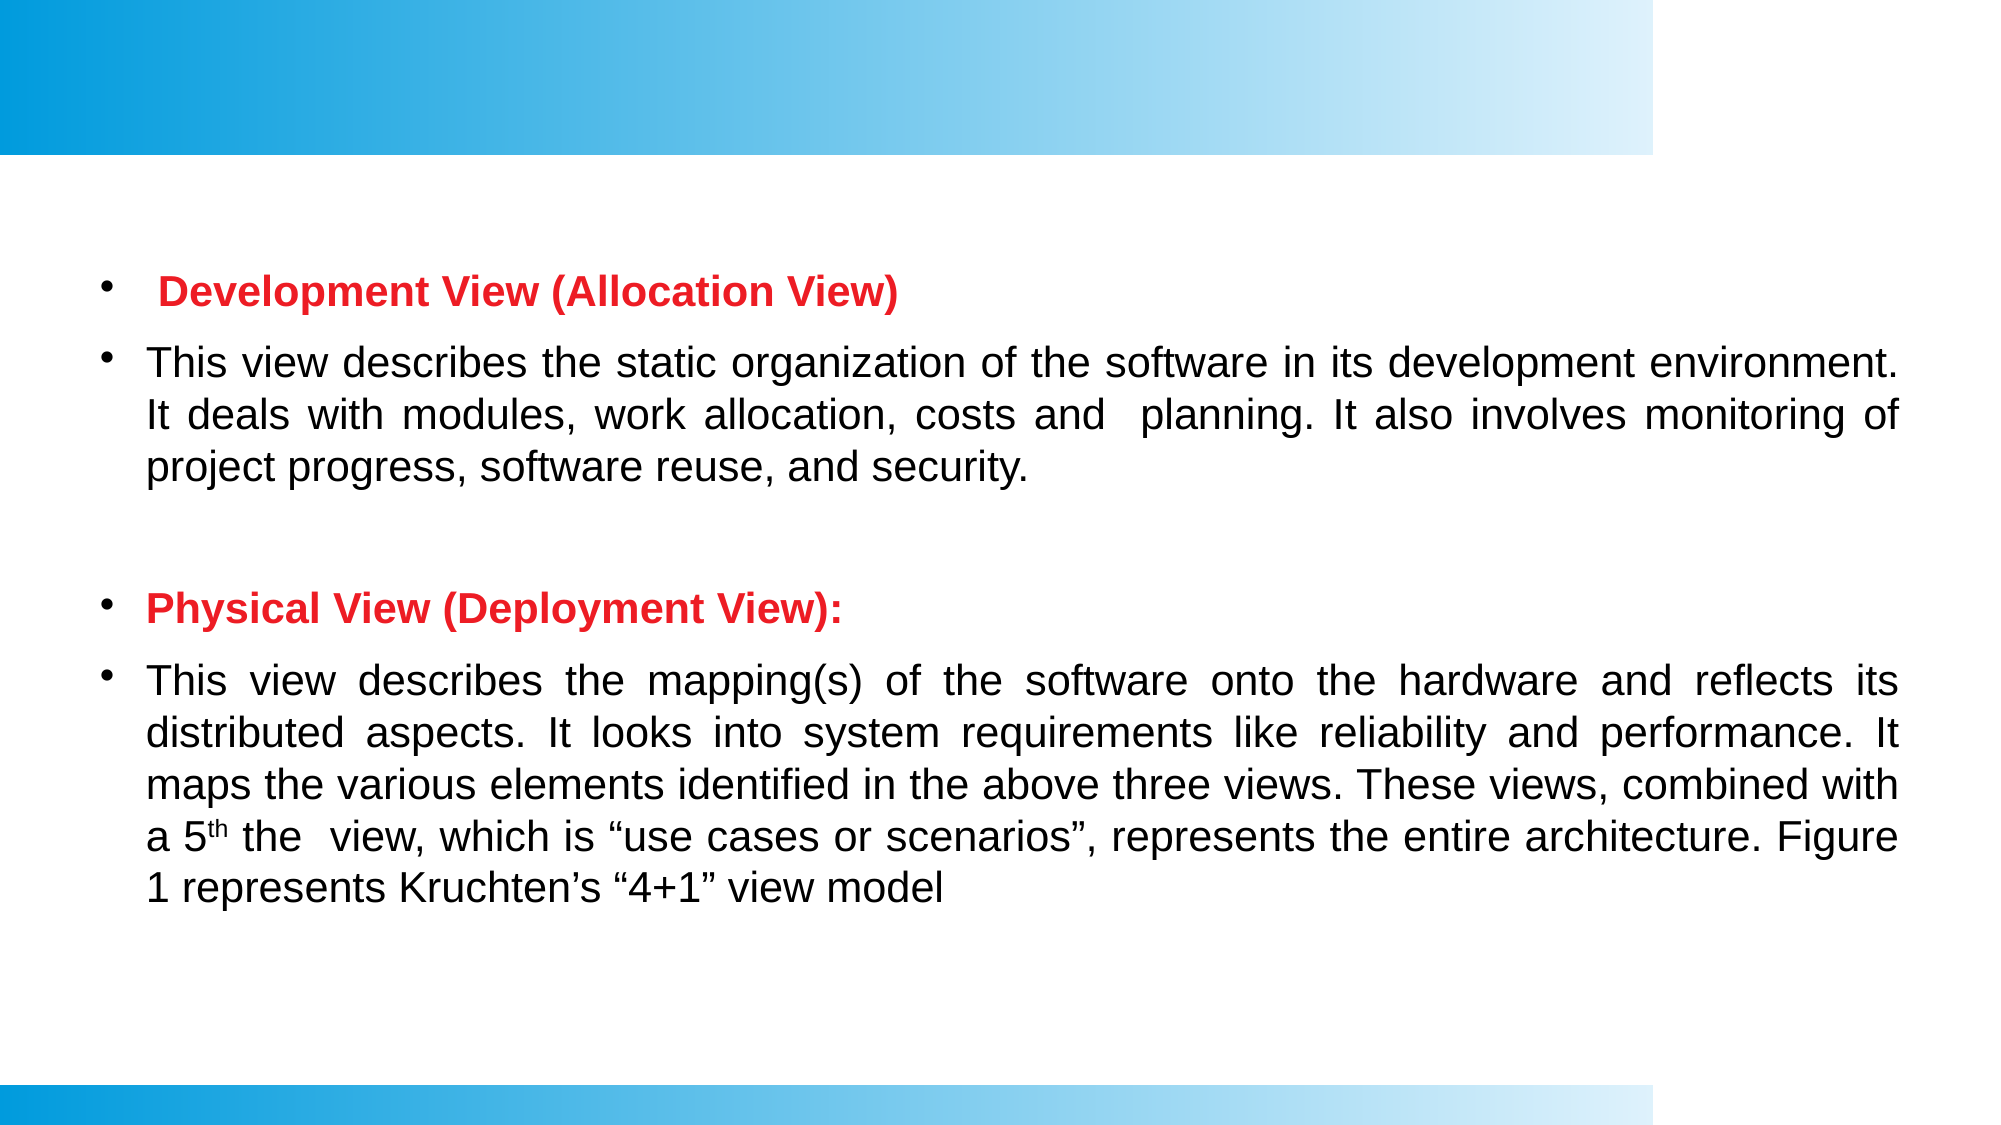

#
 Development View (Allocation View)
This view describes the static organization of the software in its development environment. It deals with modules, work allocation, costs and planning. It also involves monitoring of project progress, software reuse, and security.
Physical View (Deployment View):
This view describes the mapping(s) of the software onto the hardware and reflects its distributed aspects. It looks into system requirements like reliability and performance. It maps the various elements identified in the above three views. These views, combined with a 5th the view, which is “use cases or scenarios”, represents the entire architecture. Figure 1 represents Kruchten’s “4+1” view model